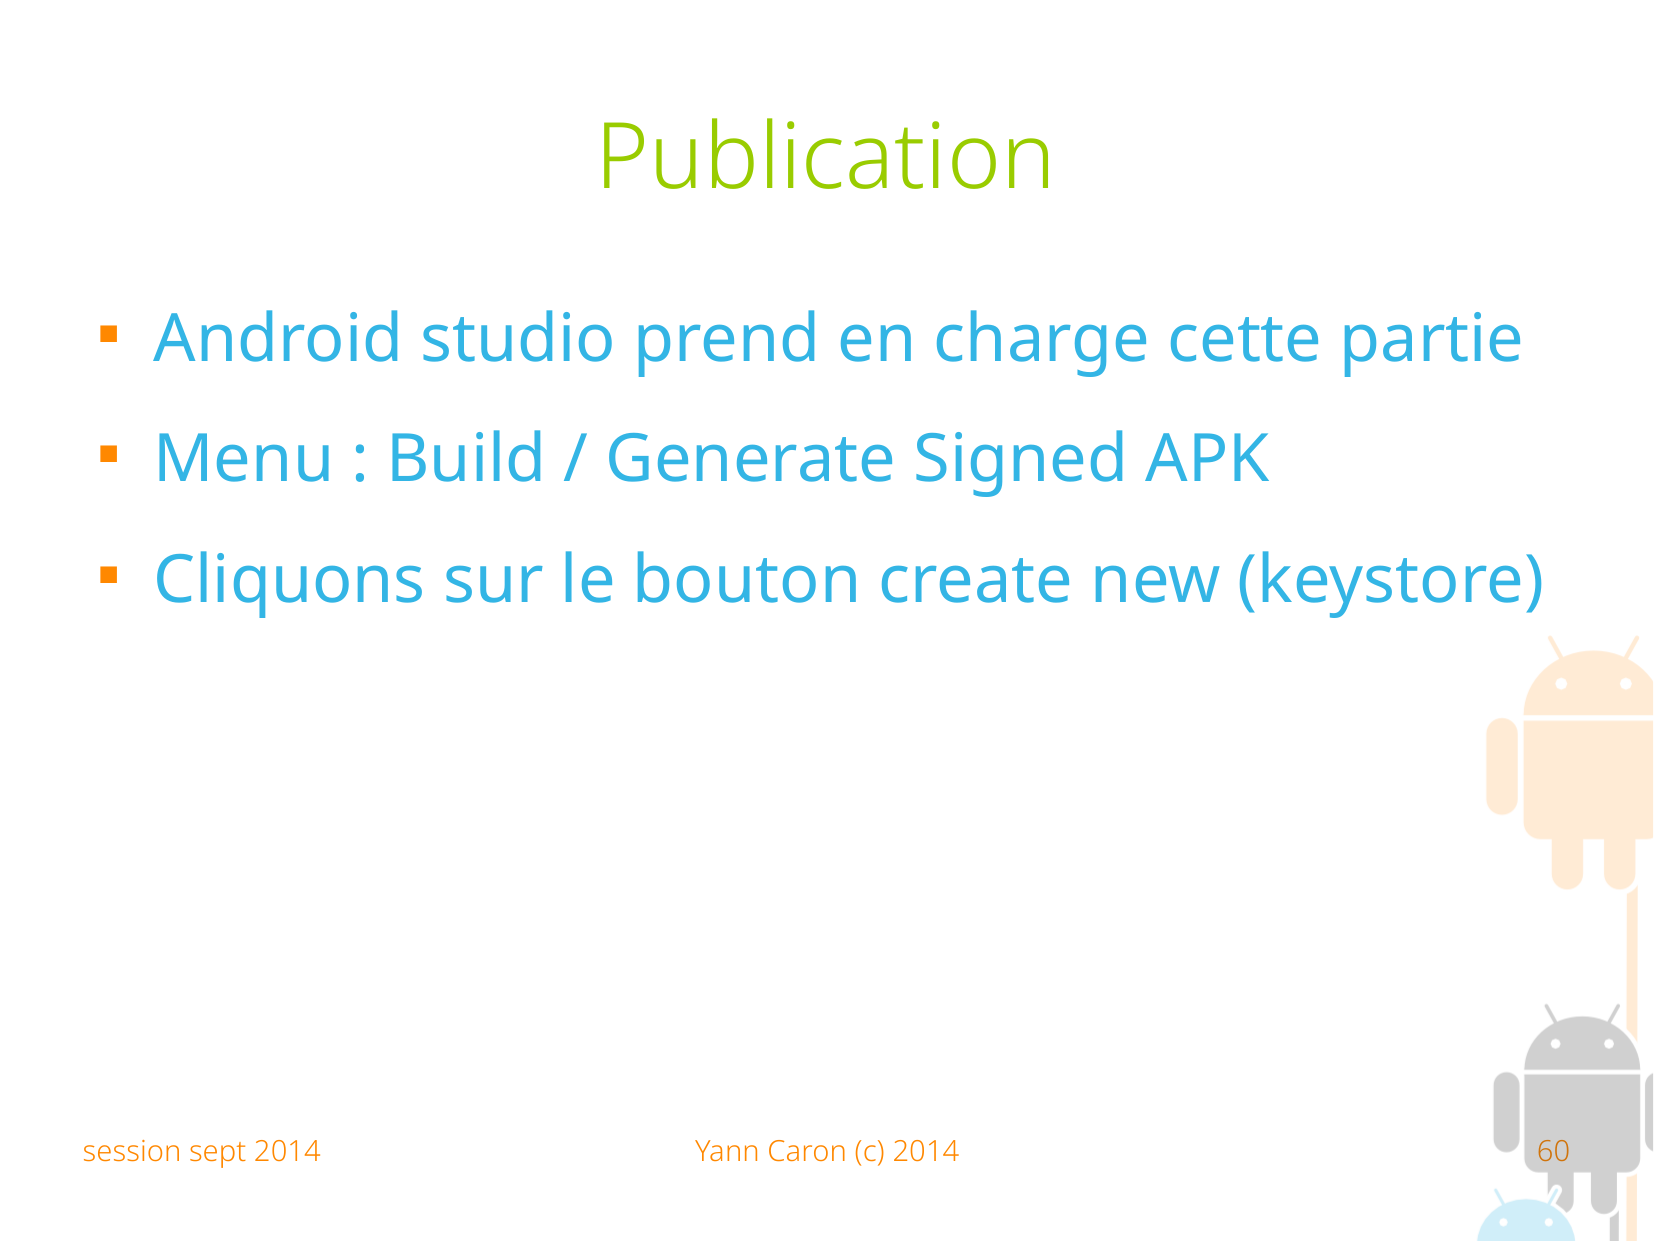

# Publication
Android studio prend en charge cette partie
Menu : Build / Generate Signed APK
Cliquons sur le bouton create new (keystore)
session sept 2014
Yann Caron (c) 2014
60